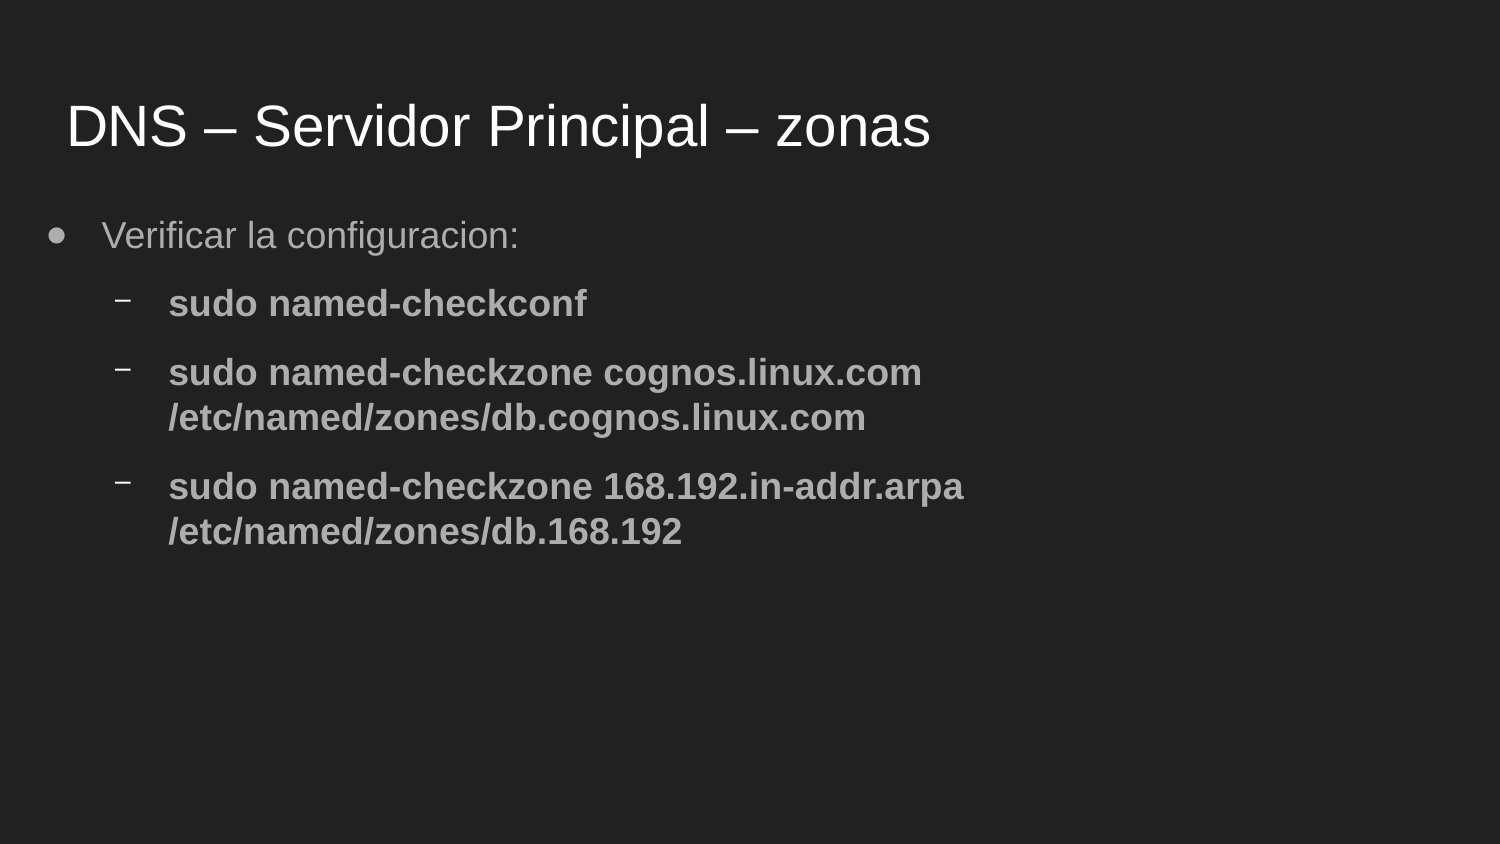

# DNS – Servidor Principal – zonas
Verificar la configuracion:
sudo named-checkconf
sudo named-checkzone cognos.linux.com /etc/named/zones/db.cognos.linux.com
sudo named-checkzone 168.192.in-addr.arpa /etc/named/zones/db.168.192